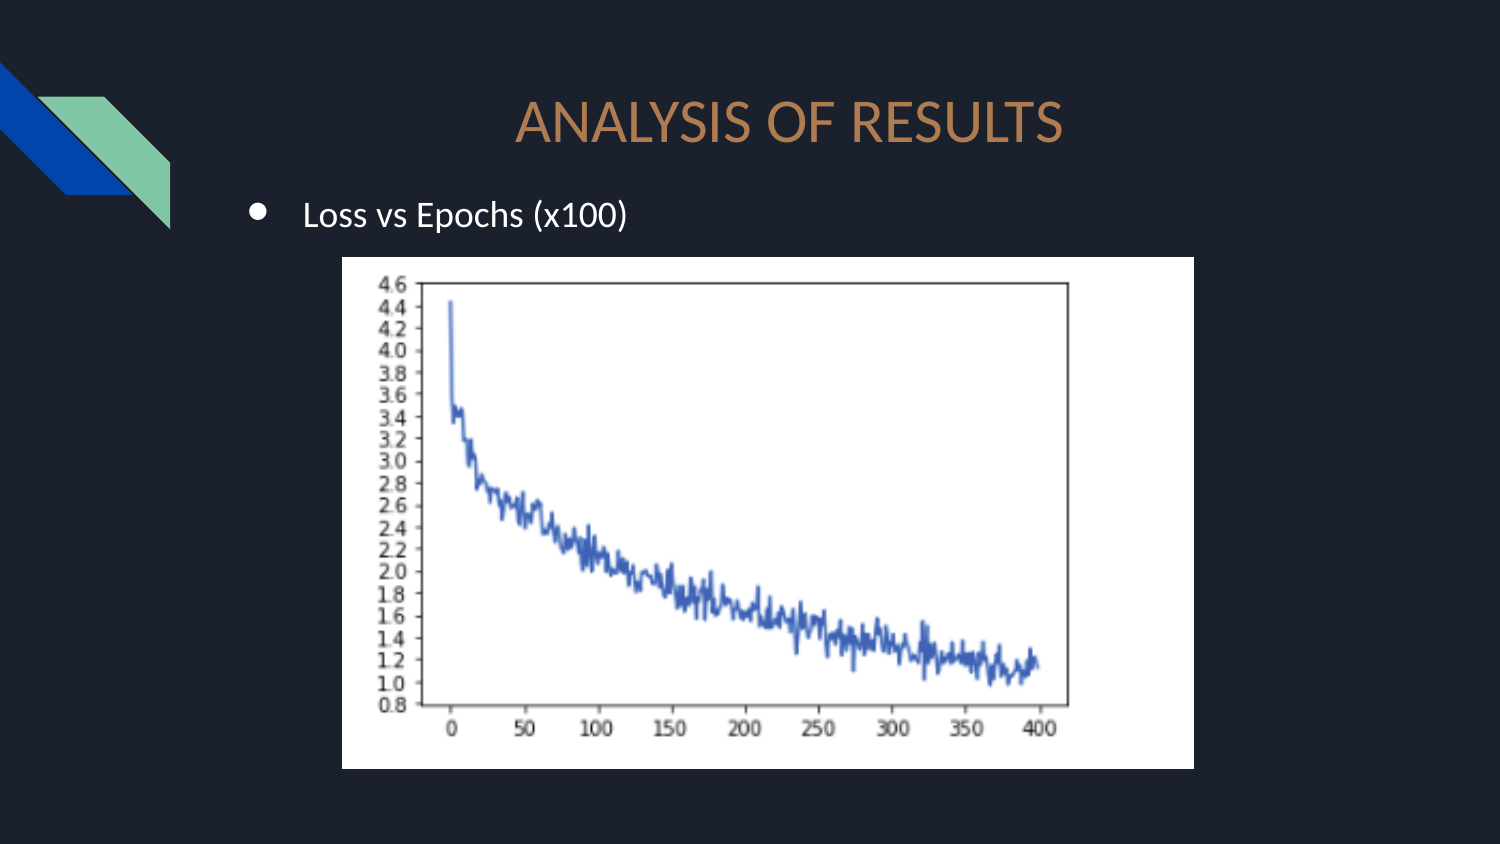

# ANALYSIS OF RESULTS
Loss vs Epochs (x100)